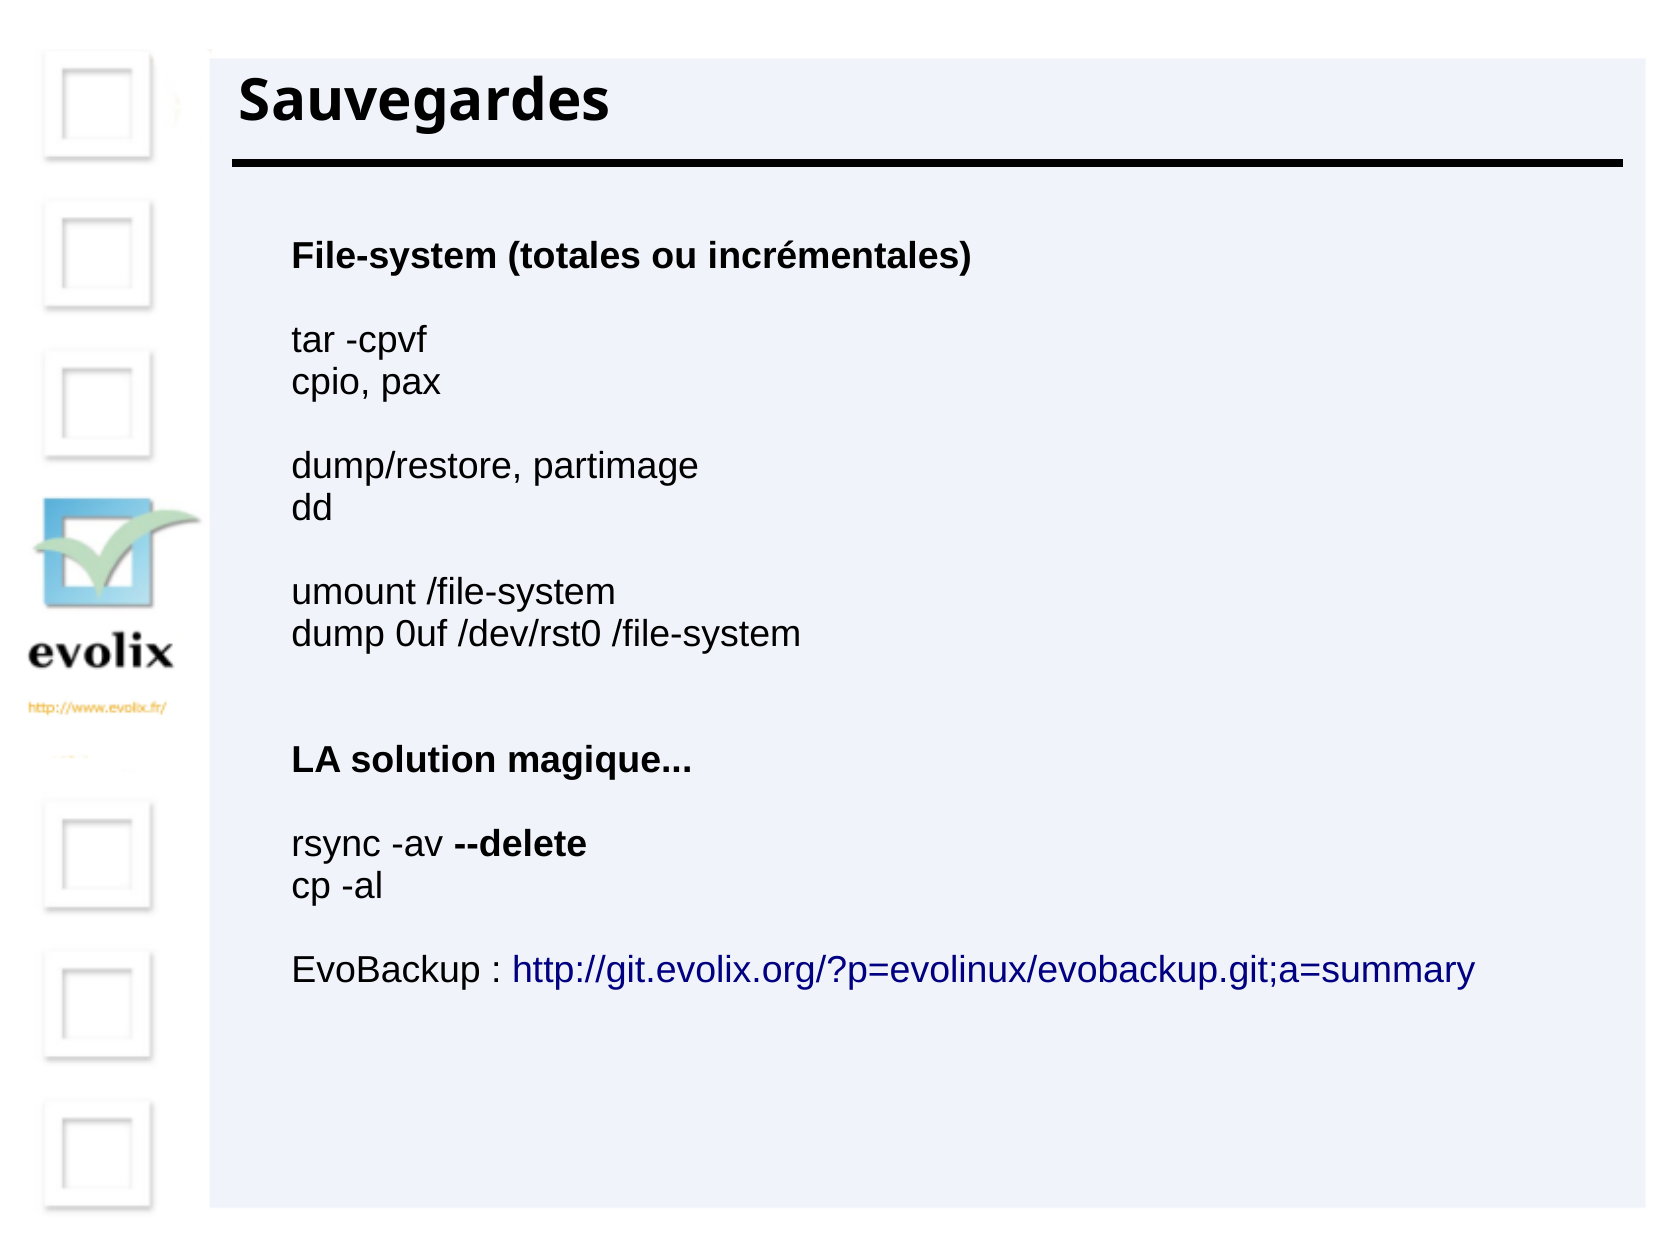

# Sauvegardes
File-system (totales ou incrémentales)
tar -cpvf
cpio, pax
dump/restore, partimage
dd
umount /file-system
dump 0uf /dev/rst0 /file-system
LA solution magique...
rsync -av --delete
cp -al
EvoBackup : http://git.evolix.org/?p=evolinux/evobackup.git;a=summary